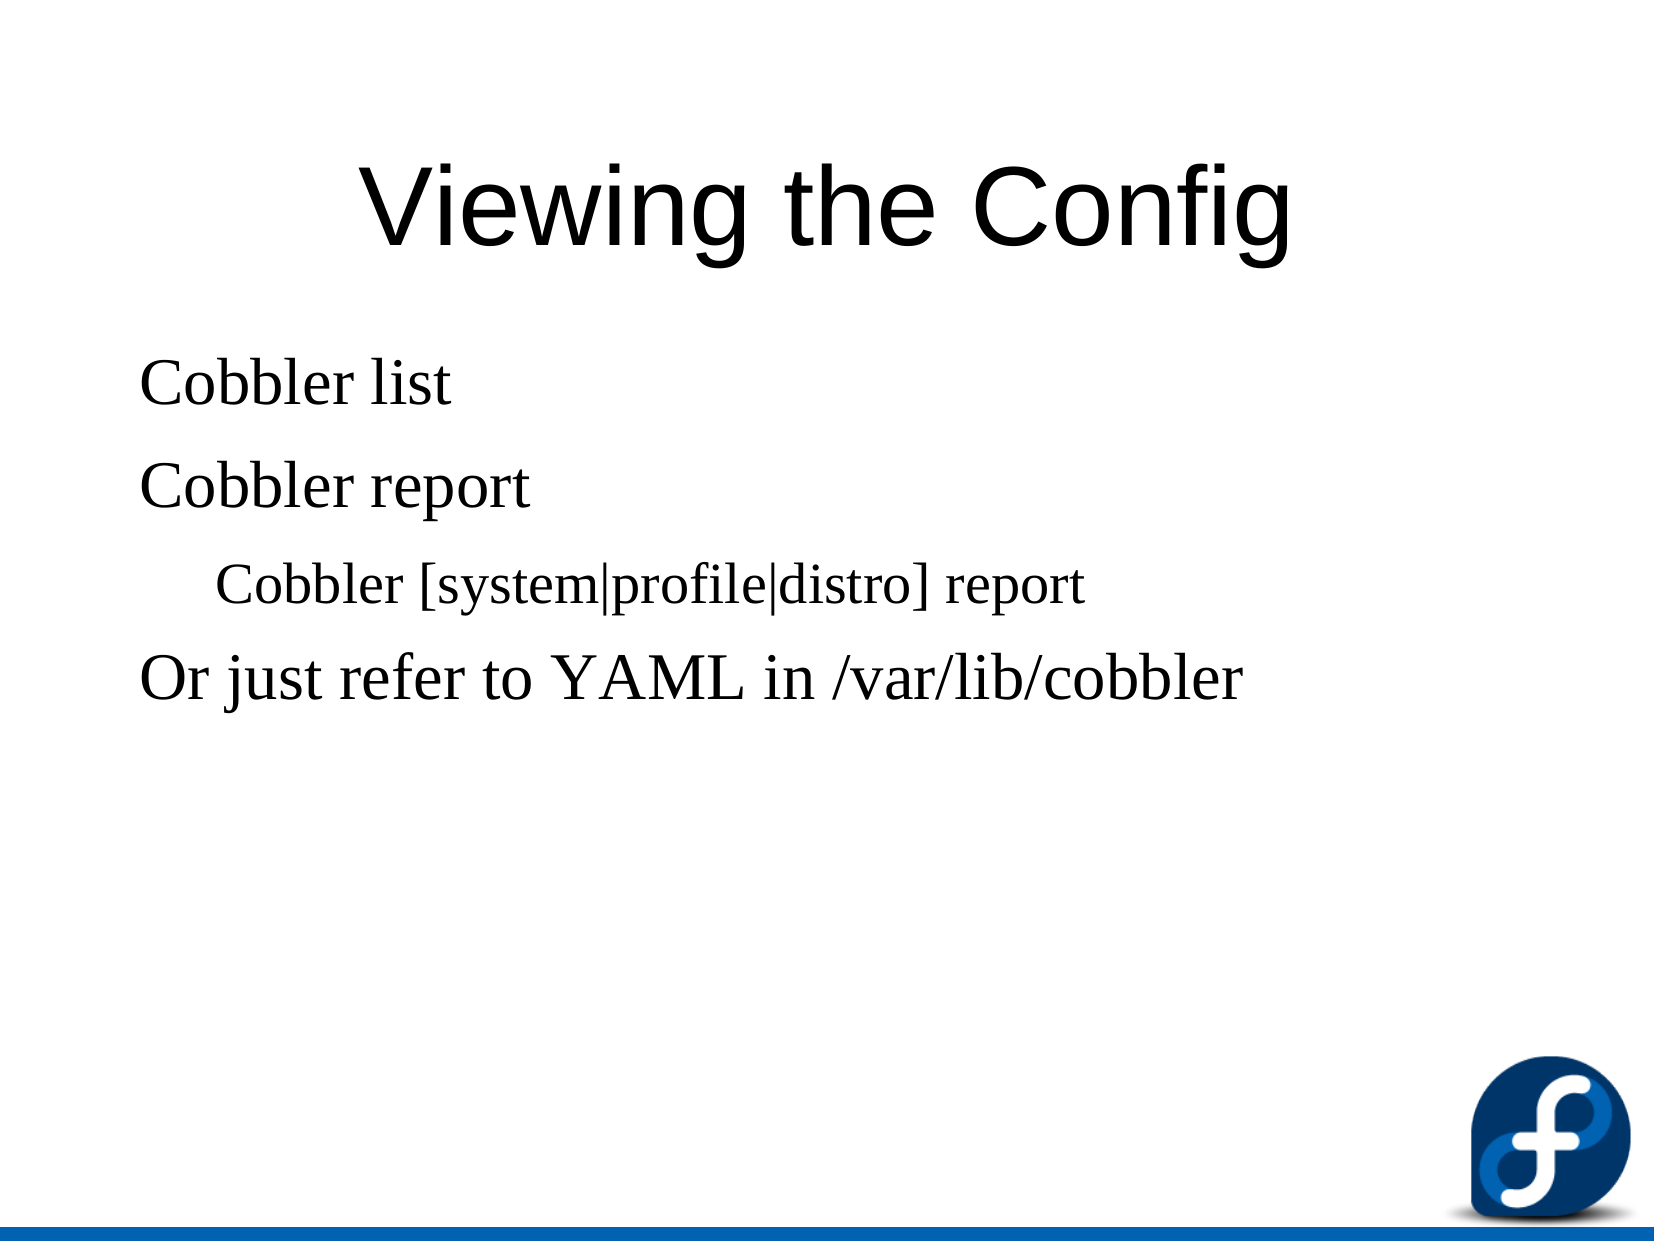

# Viewing the Config
Cobbler list
Cobbler report
Cobbler [system|profile|distro] report
Or just refer to YAML in /var/lib/cobbler